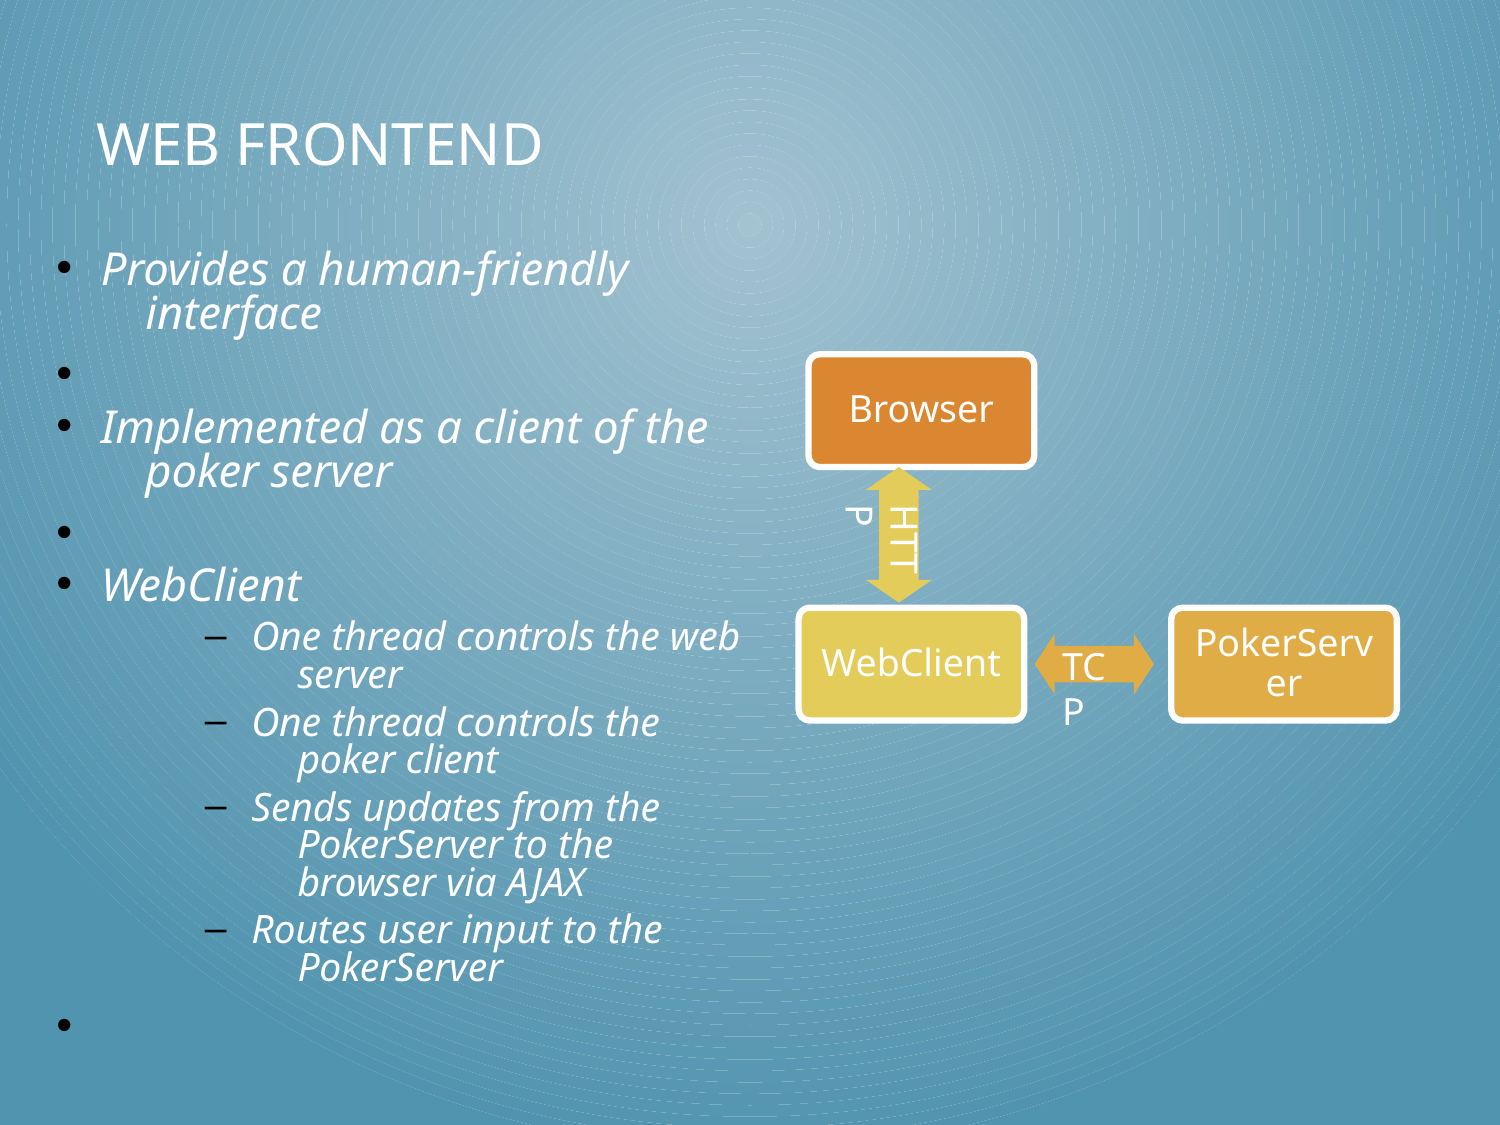

# Web FRONTEND
Provides a human-friendly interface
Implemented as a client of the poker server
WebClient
One thread controls the web server
One thread controls the poker client
Sends updates from the PokerServer to the browser via AJAX
Routes user input to the PokerServer
Browser
WebClient
PokerServer
HTTP
TCP